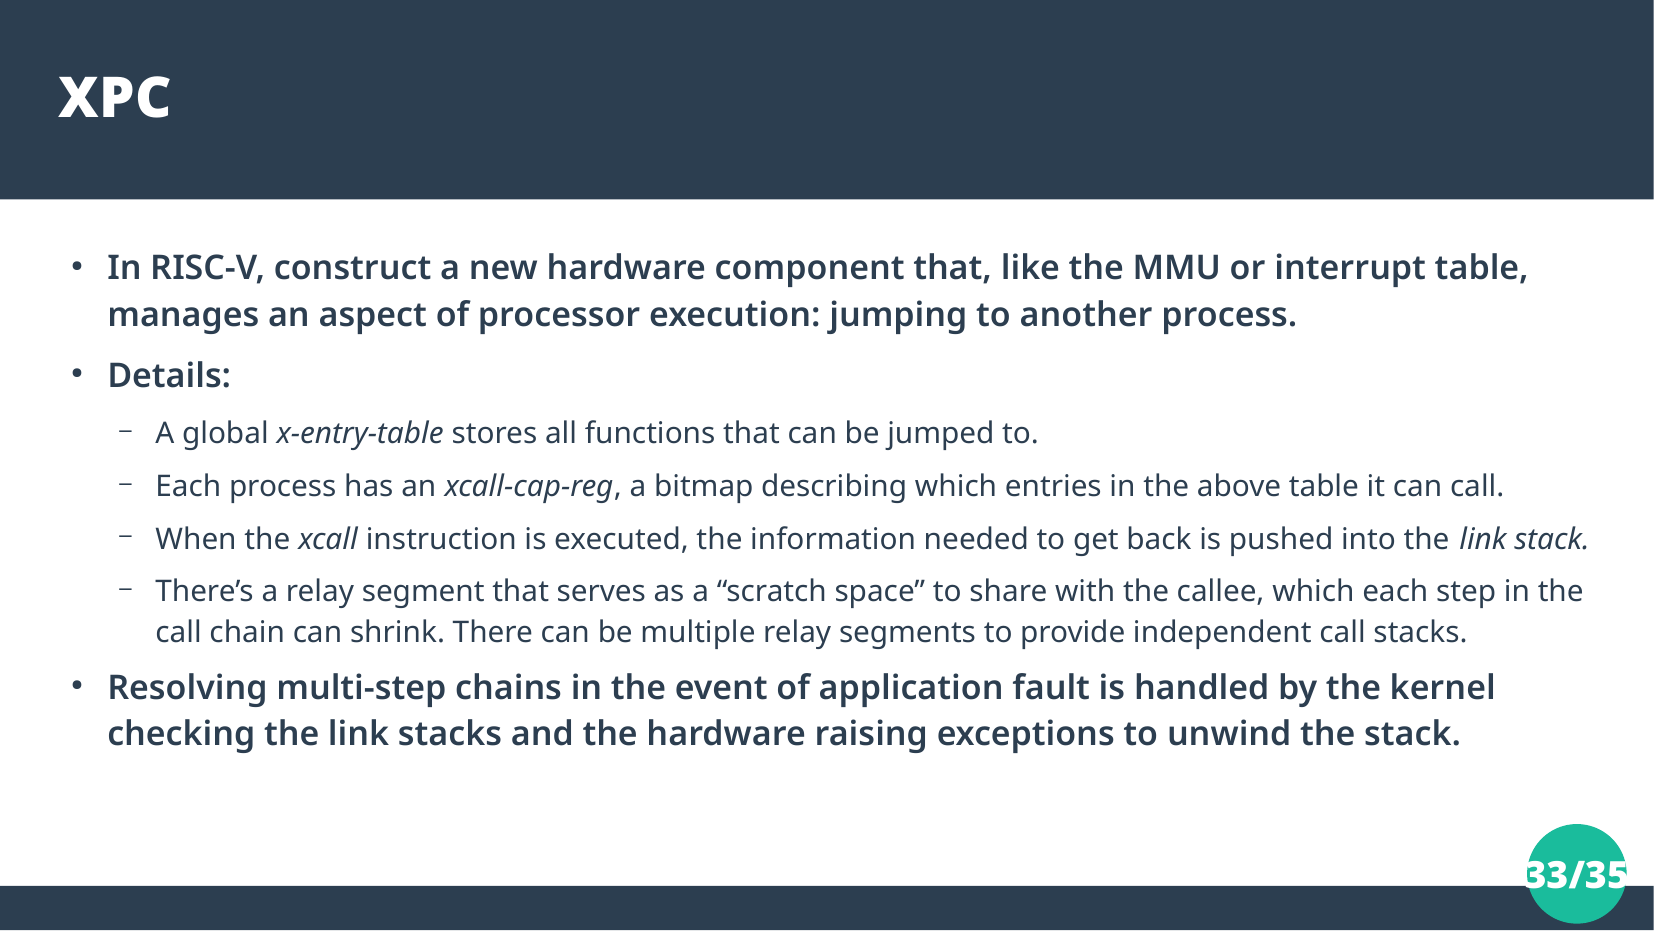

# XPC
In RISC-V, construct a new hardware component that, like the MMU or interrupt table, manages an aspect of processor execution: jumping to another process.
Details:
A global x-entry-table stores all functions that can be jumped to.
Each process has an xcall-cap-reg, a bitmap describing which entries in the above table it can call.
When the xcall instruction is executed, the information needed to get back is pushed into the link stack.
There’s a relay segment that serves as a “scratch space” to share with the callee, which each step in the call chain can shrink. There can be multiple relay segments to provide independent call stacks.
Resolving multi-step chains in the event of application fault is handled by the kernel checking the link stacks and the hardware raising exceptions to unwind the stack.